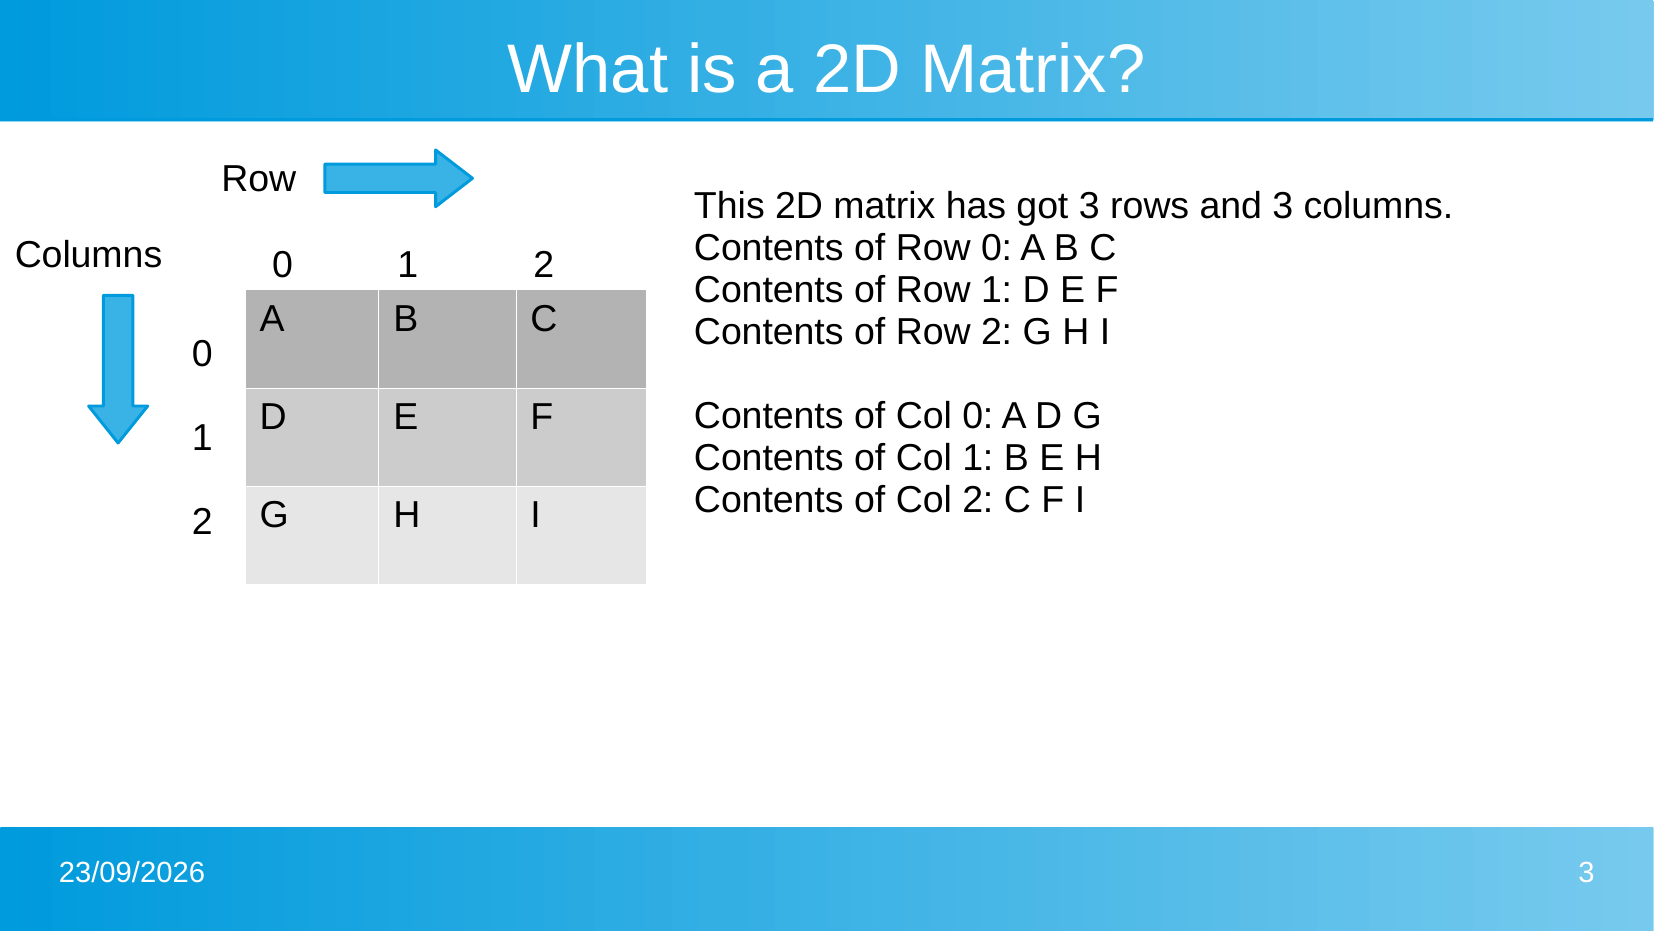

# What is a 2D Matrix?
Row
This 2D matrix has got 3 rows and 3 columns.
Contents of Row 0: A B C
Contents of Row 1: D E F
Contents of Row 2: G H I
Contents of Col 0: A D G
Contents of Col 1: B E H
Contents of Col 2: C F I
Columns
 0 1 2
| A | B | C |
| --- | --- | --- |
| D | E | F |
| G | H | I |
0
1
2
3